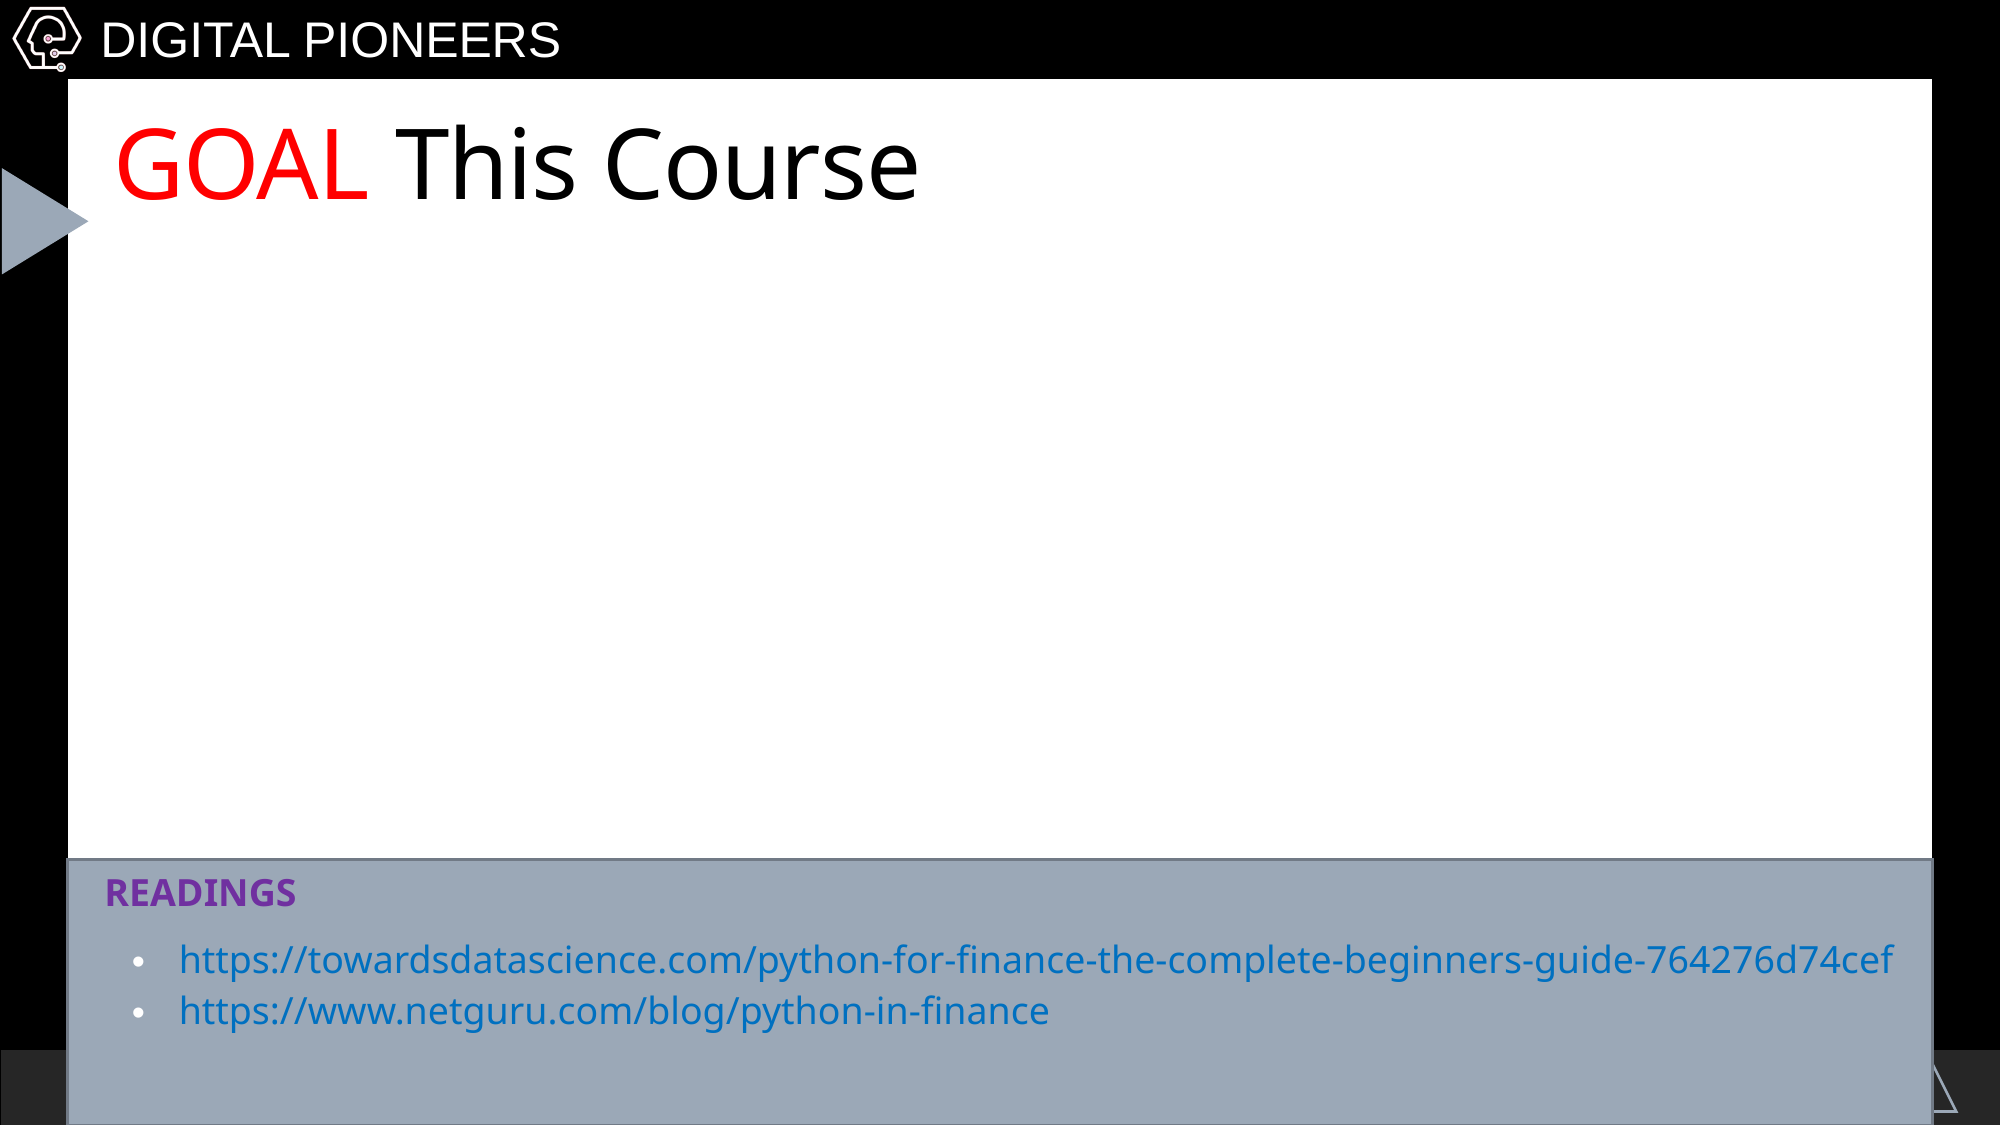

DIGITAL PIONEERS
# GOAL This Course
READINGS
https://towardsdatascience.com/python-for-finance-the-complete-beginners-guide-764276d74cef
https://www.netguru.com/blog/python-in-finance